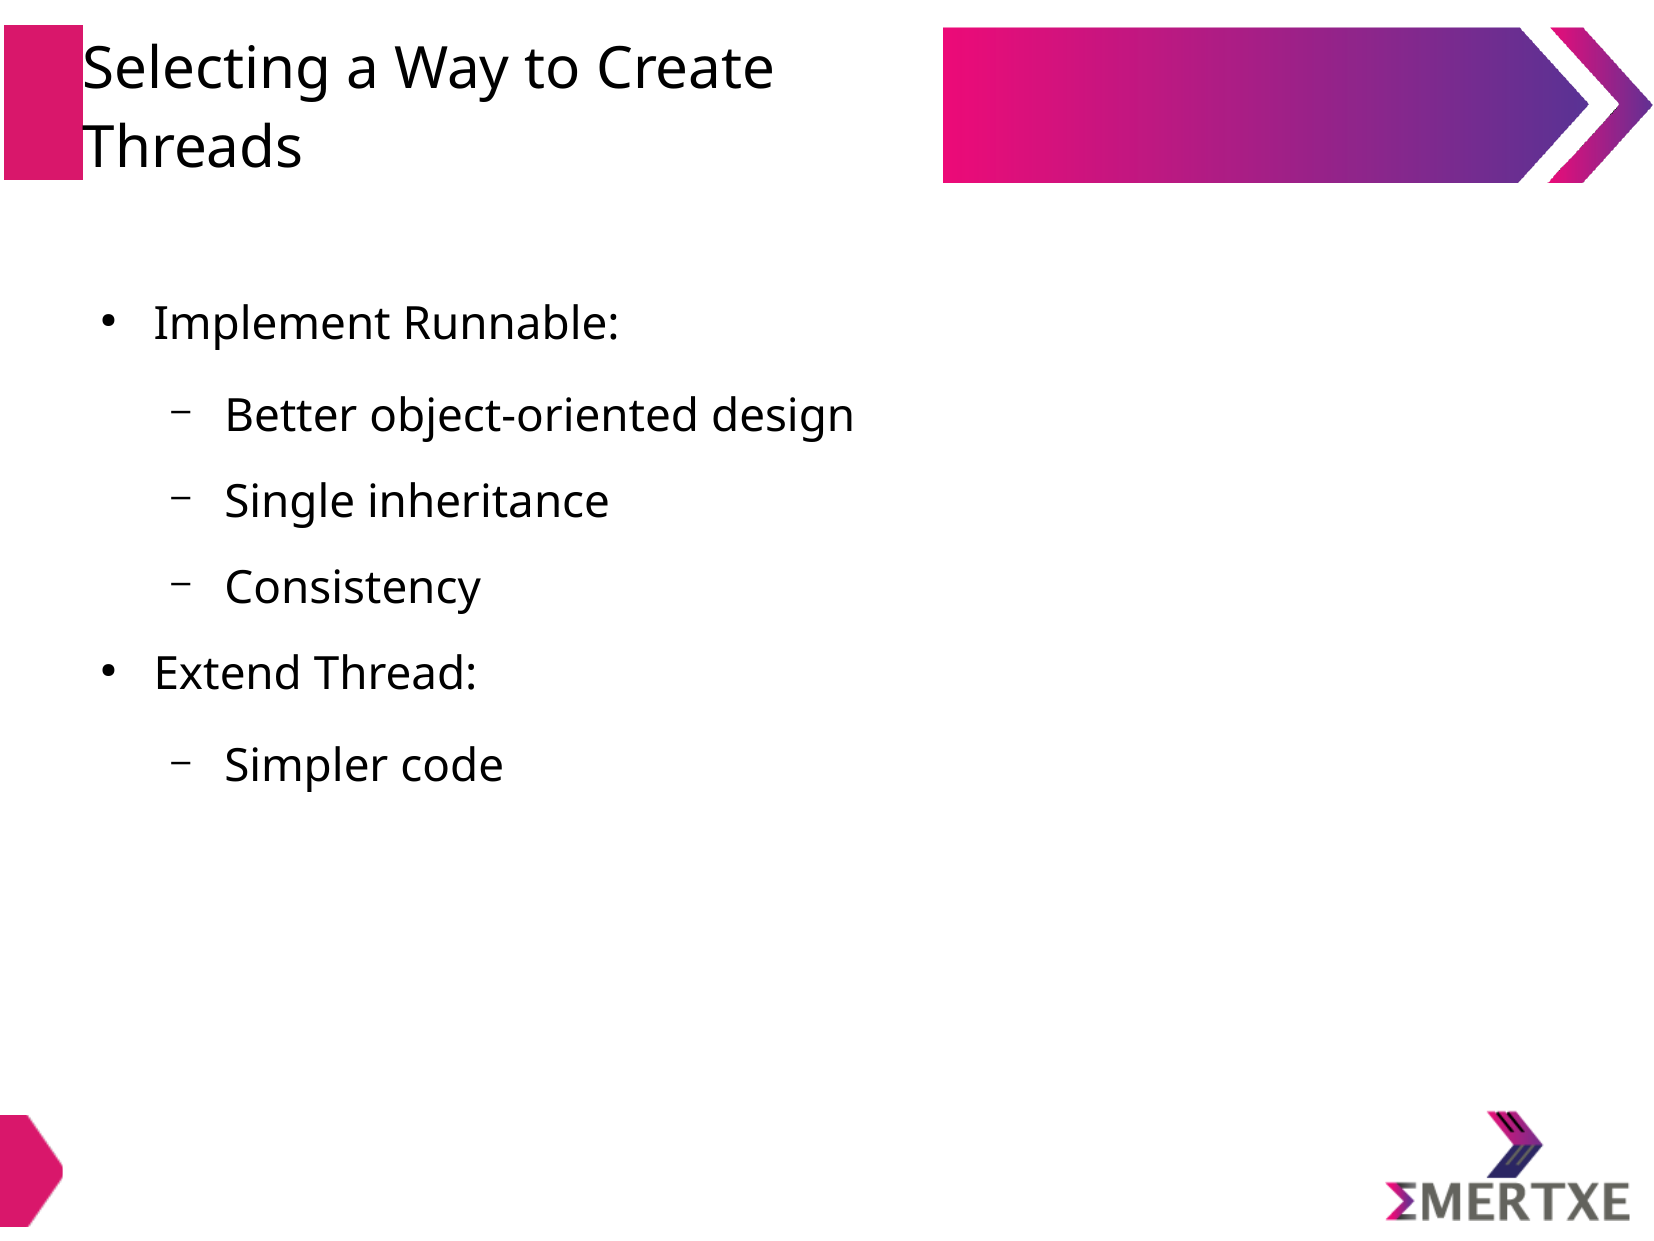

# Selecting a Way to Create Threads
Implement Runnable:
Better object-oriented design
Single inheritance
Consistency
Extend Thread:
Simpler code